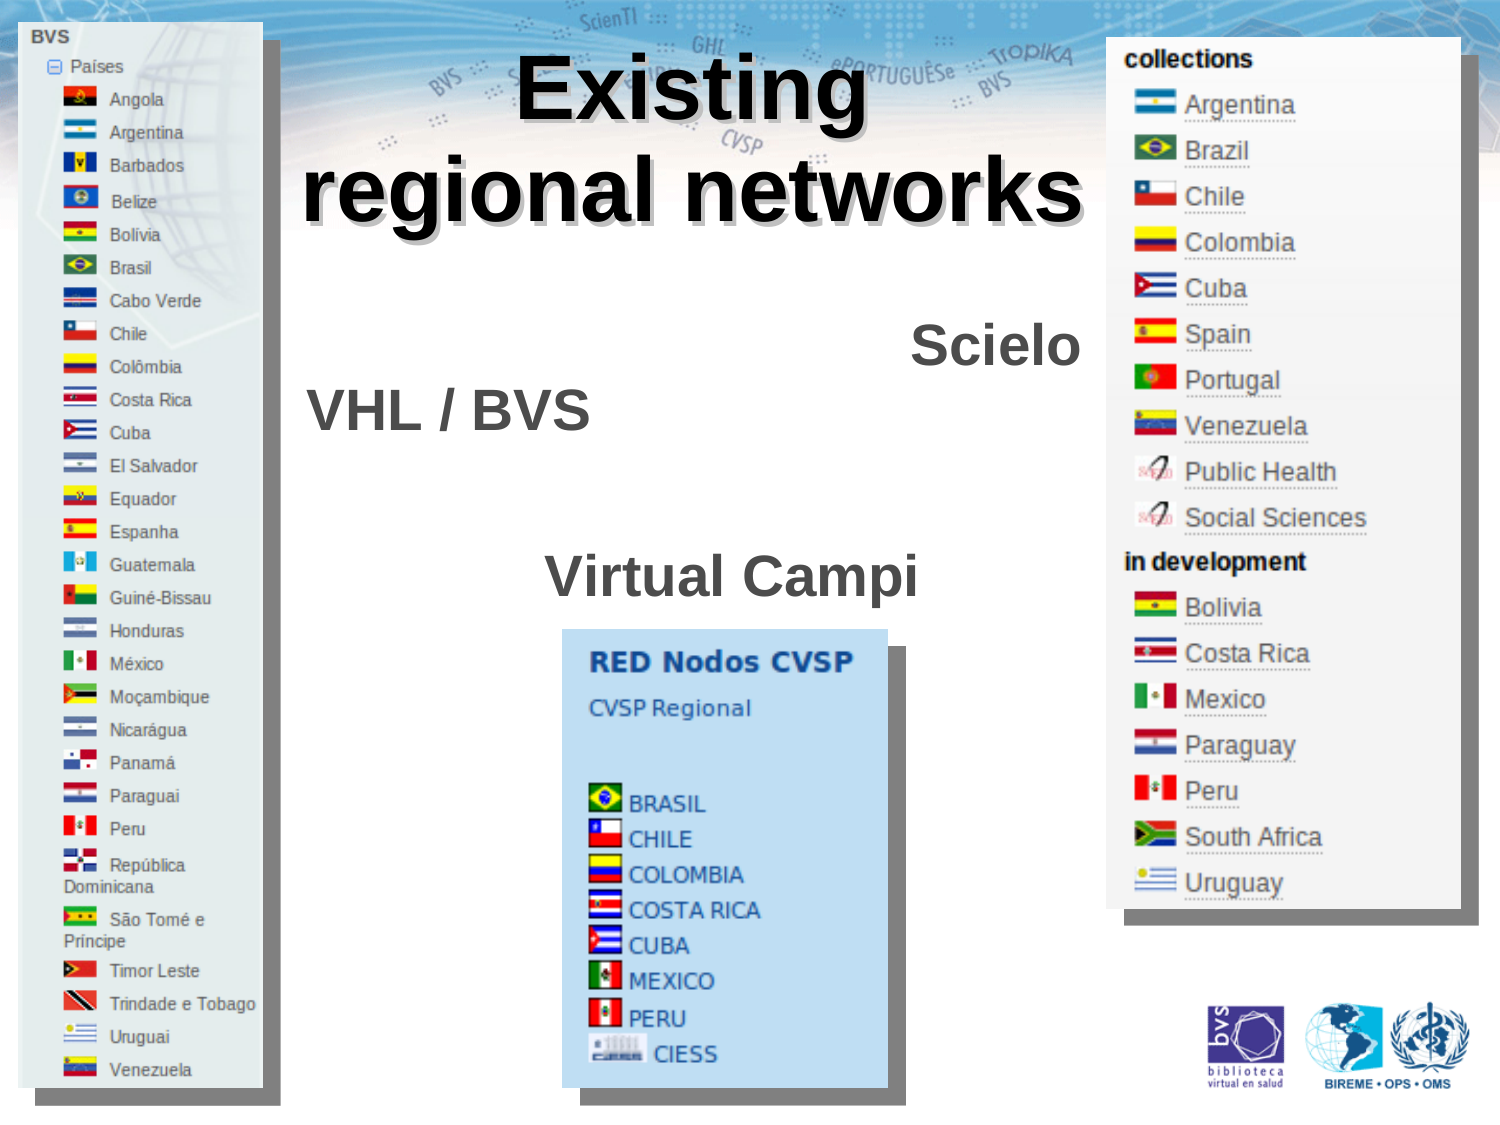

# Existing regional networks
Scielo
VHL / BVS
Virtual Campi